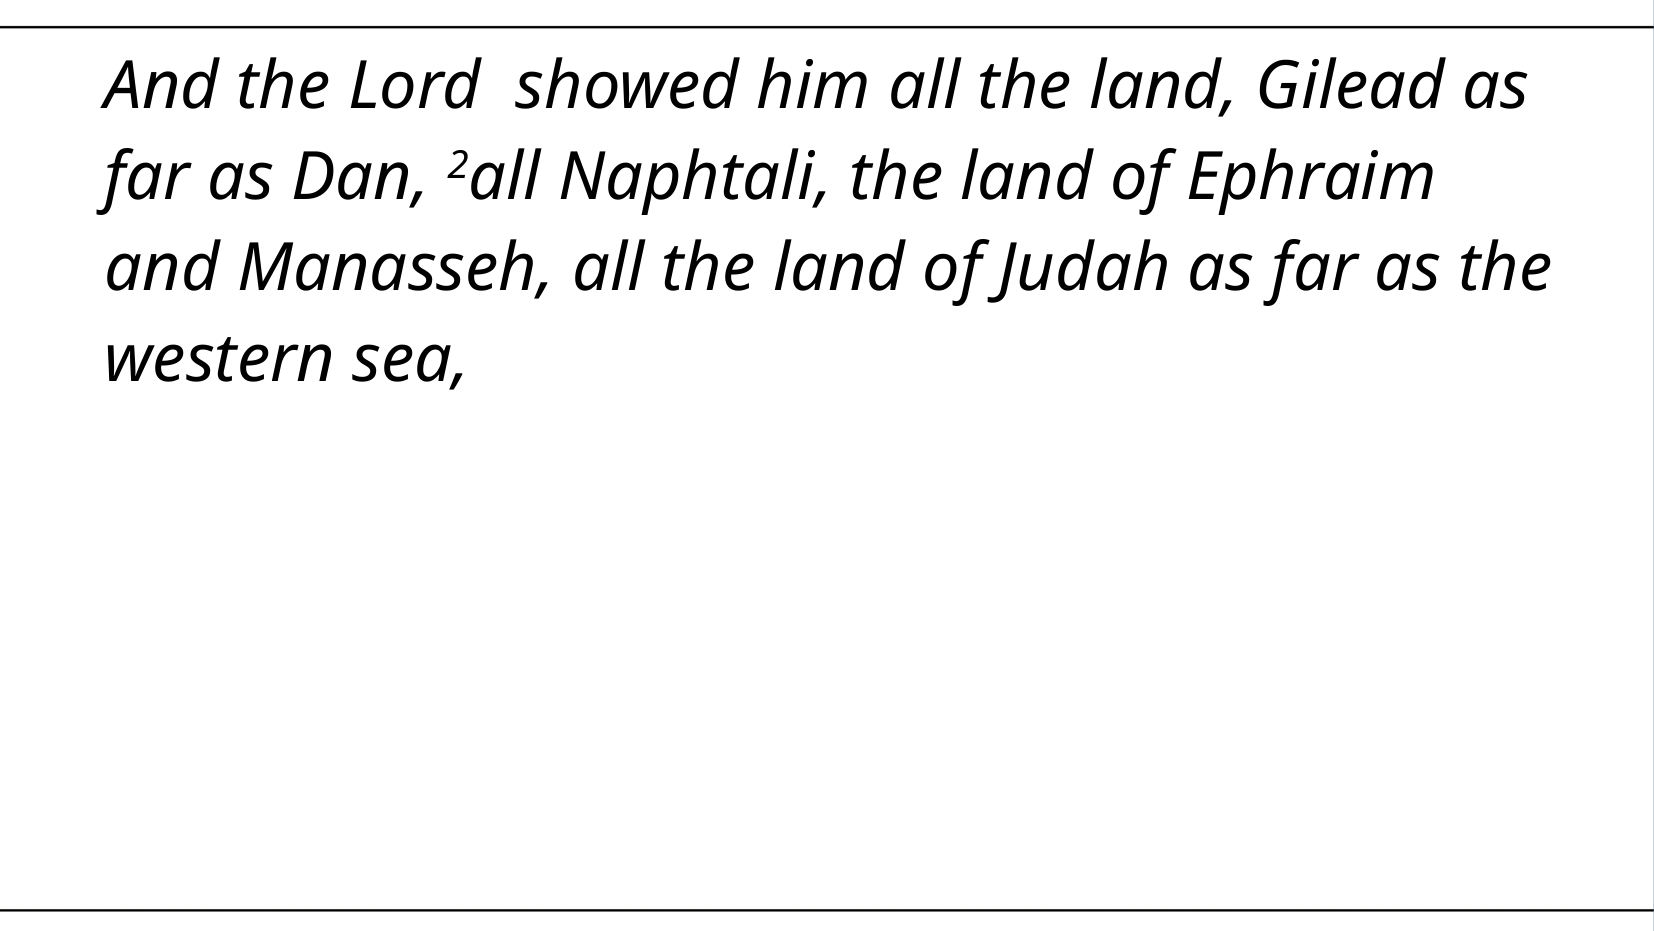

And the Lord showed him all the land, Gilead as far as Dan, 2all Naphtali, the land of Ephraim and Manasseh, all the land of Judah as far as the western sea,